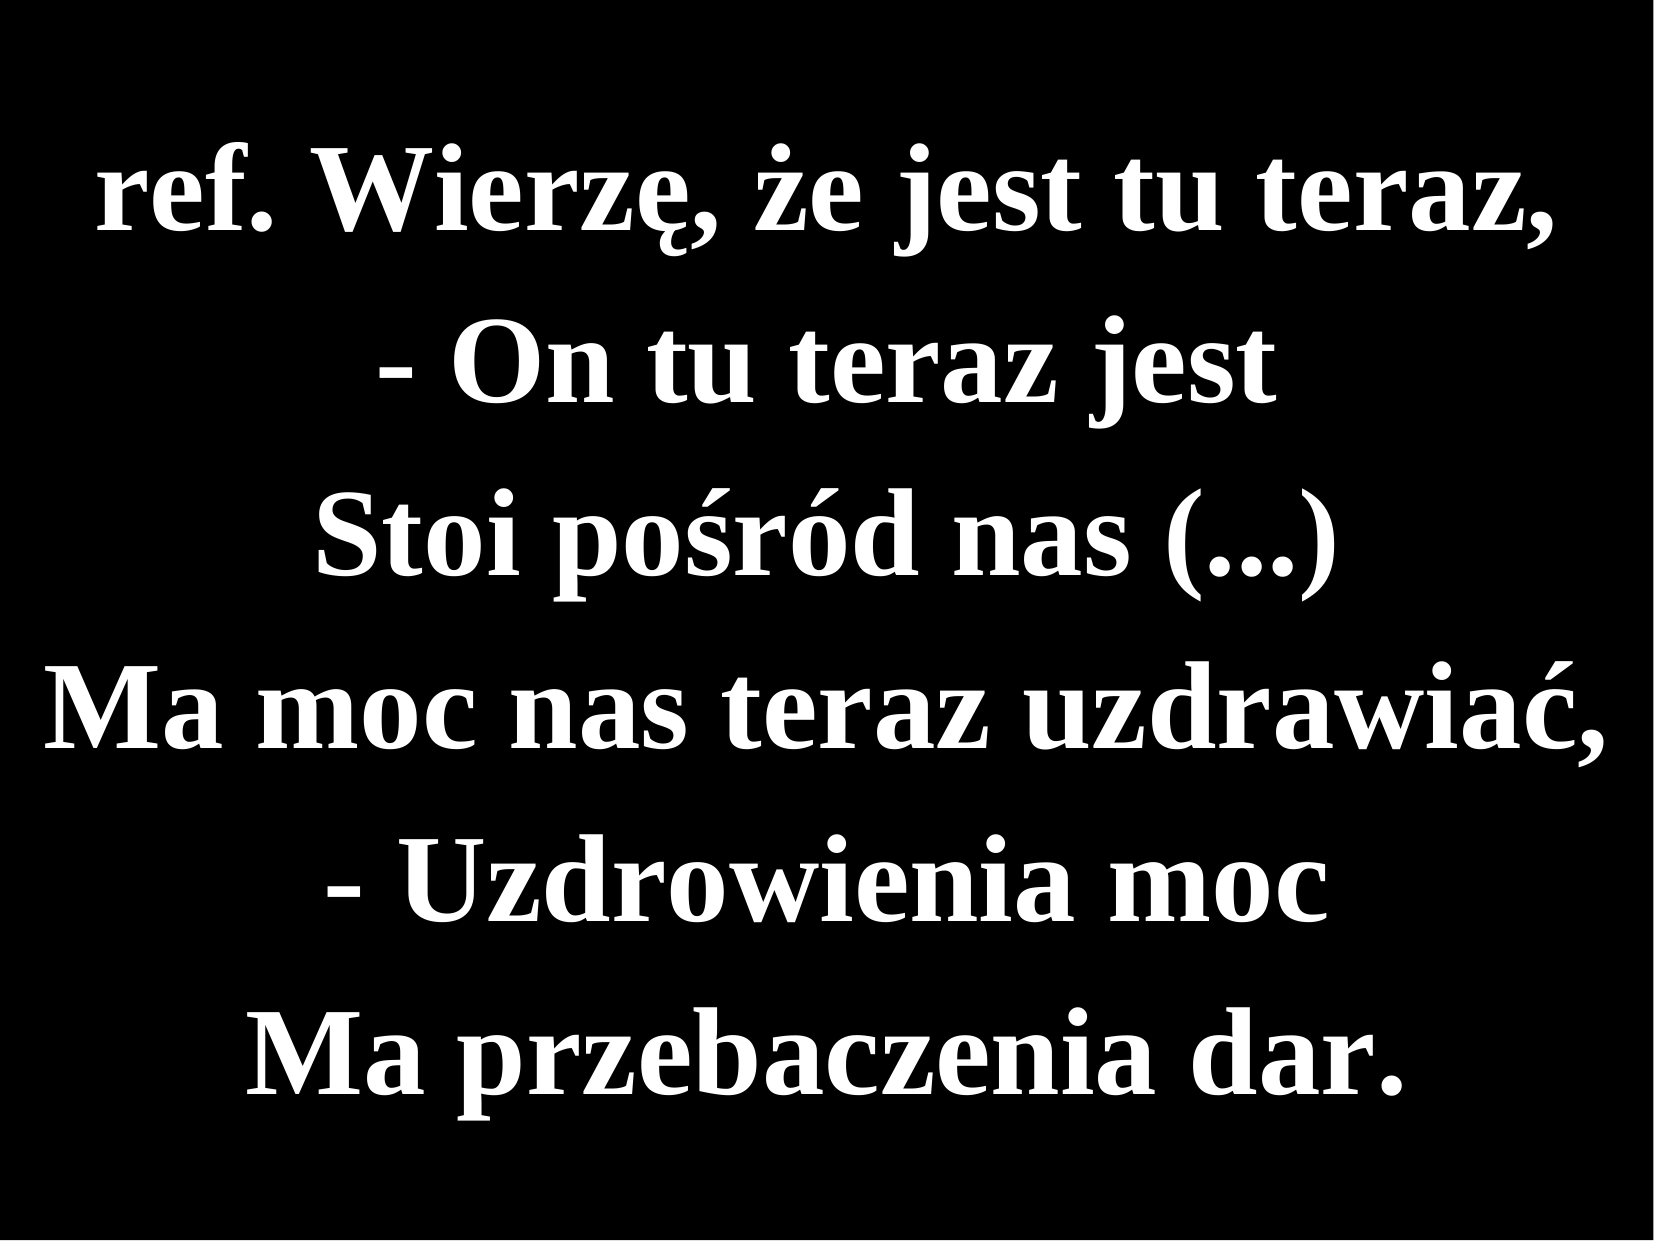

# ref. Wierzę, że jest tu teraz, ppp - On tu teraz jest ppp Stoi pośród nas (...) ppp Ma moc nas teraz uzdrawiać, ppp - Uzdrowienia moc ppp Ma przebaczenia dar.